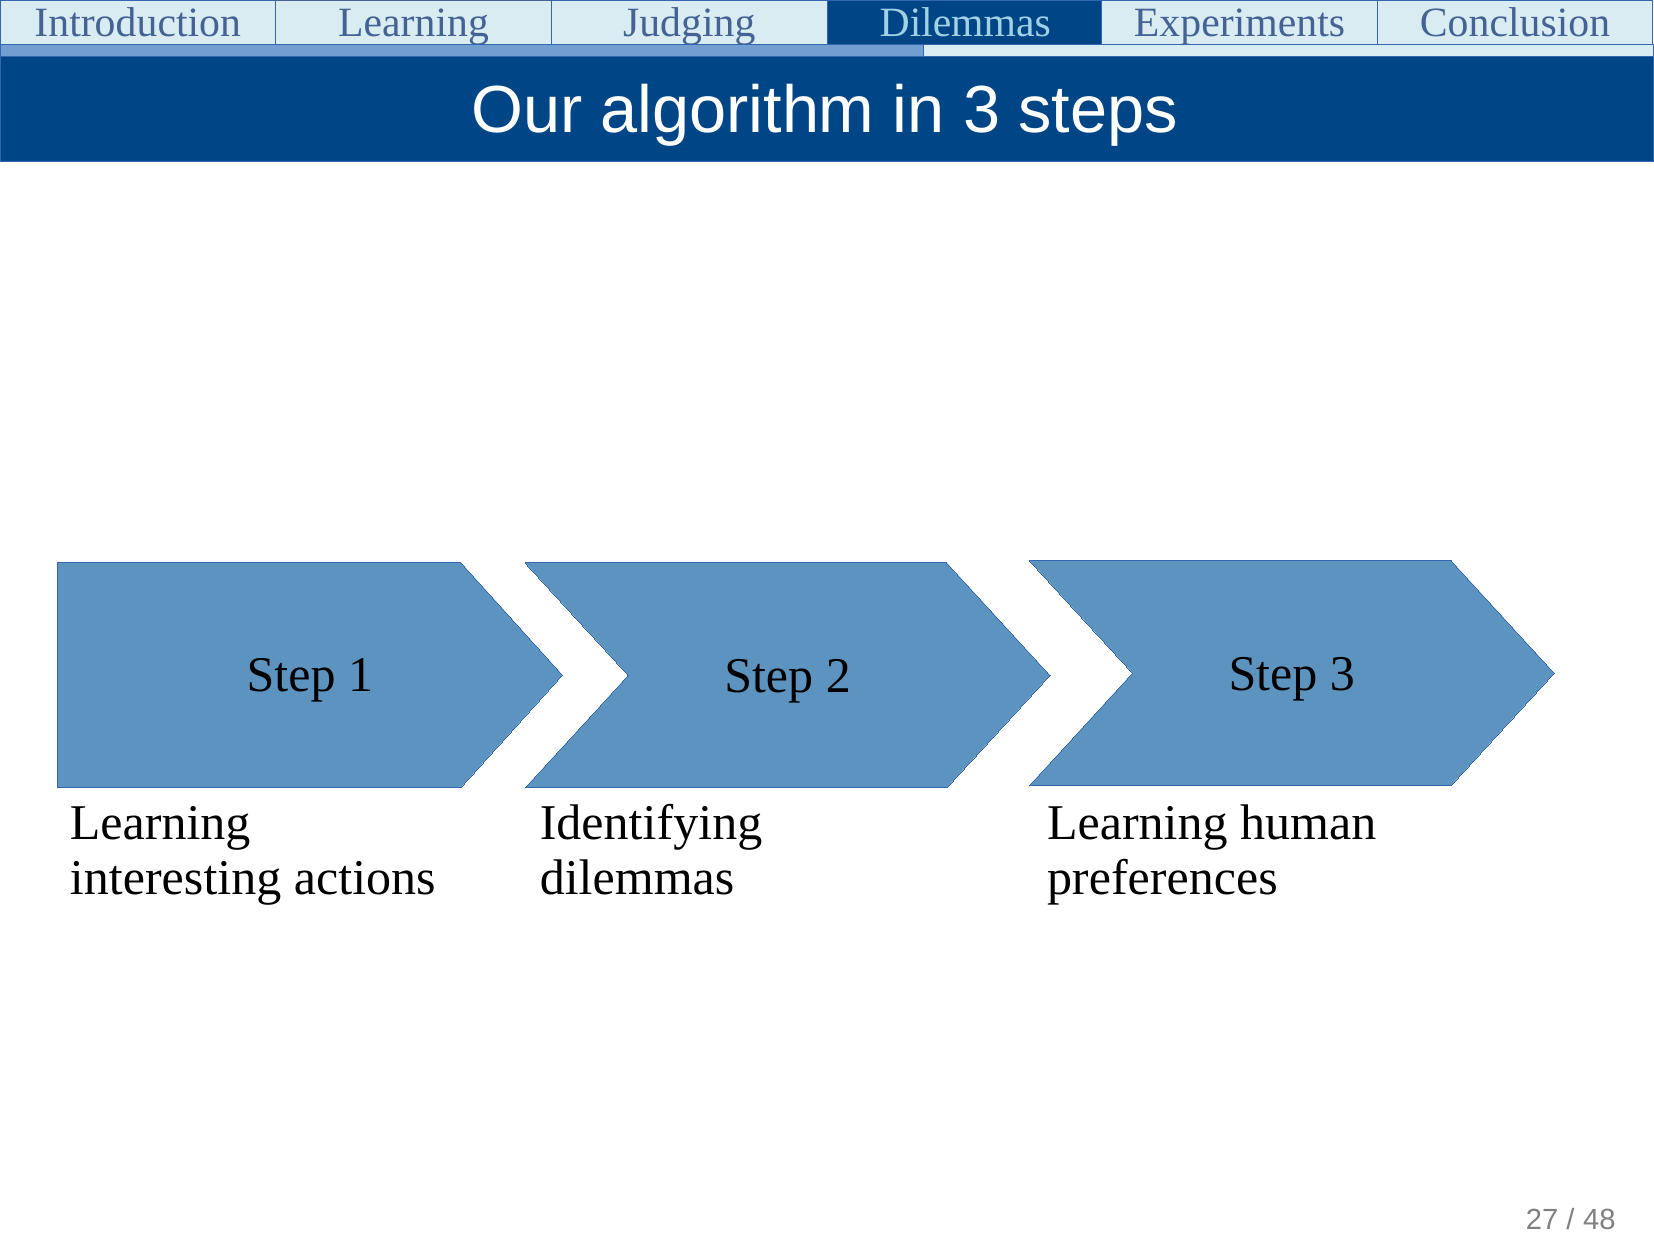

# Our algorithm in 3 steps
Step 3
Learning human preferences
Step 1
Learning interesting actions
Step 2
Identifying dilemmas